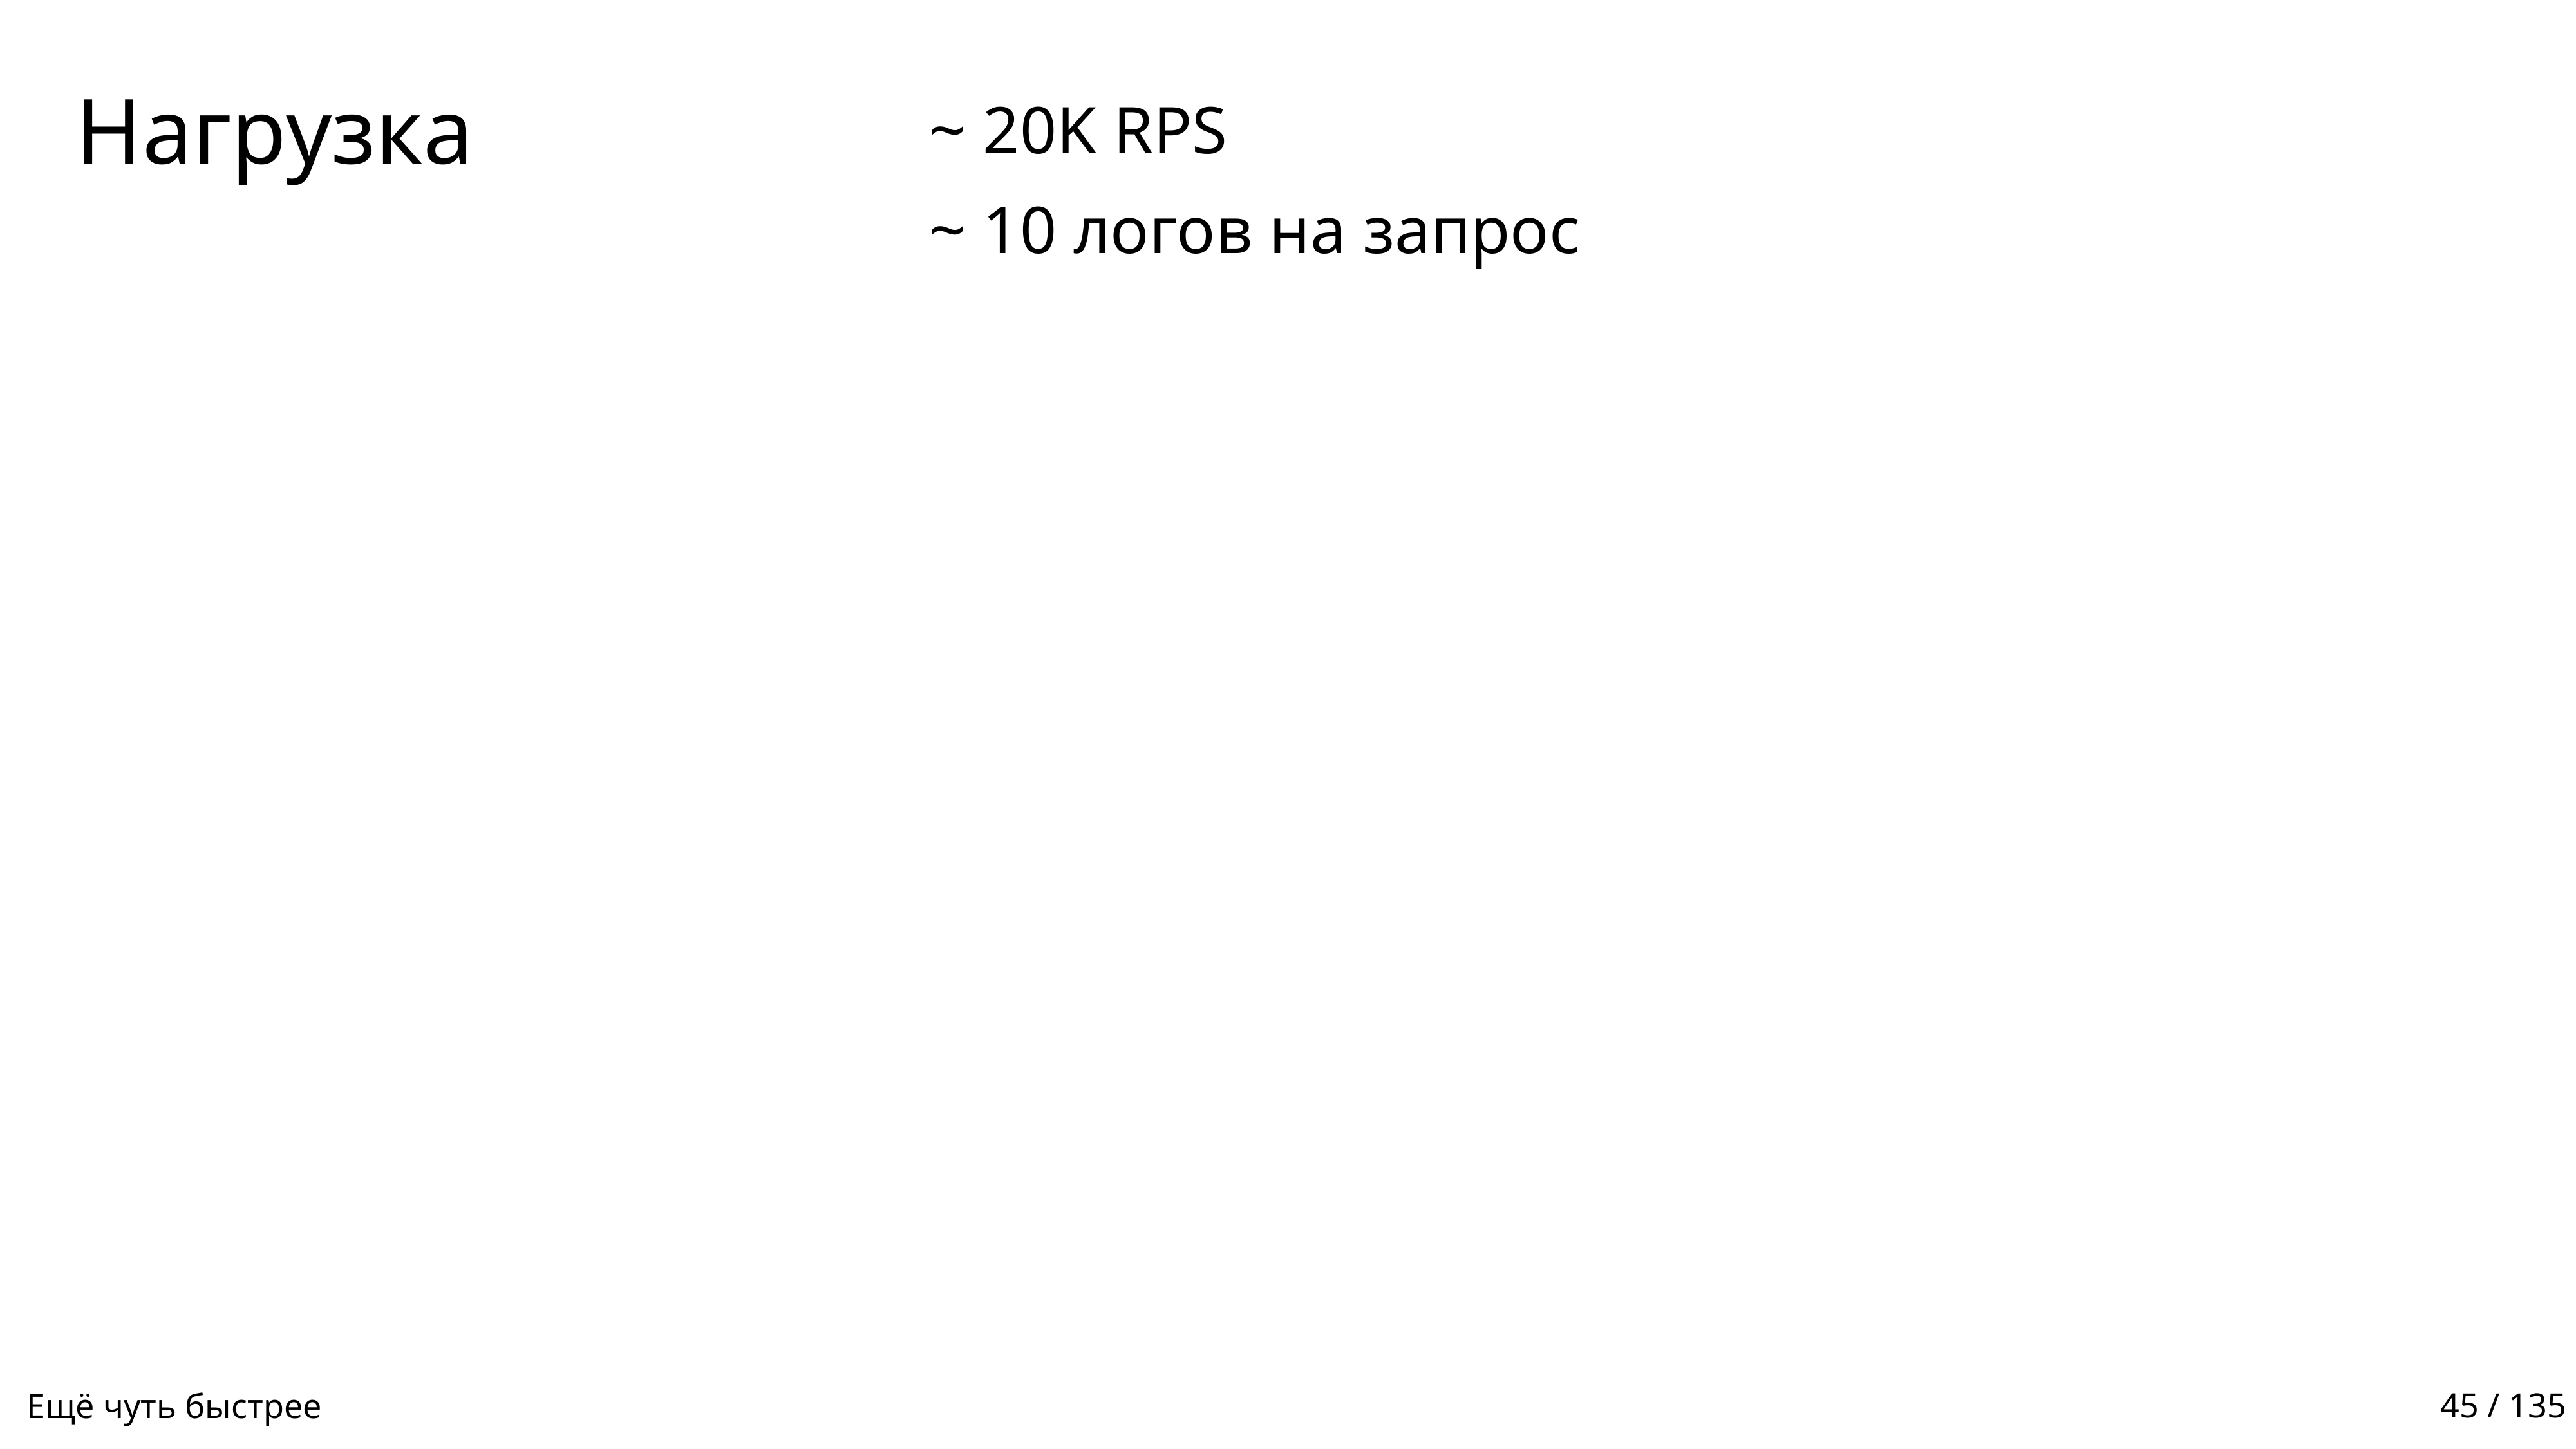

# Нагрузка
~ 20K RPS
~ 10 логов на запрос
Ещё чуть быстрее